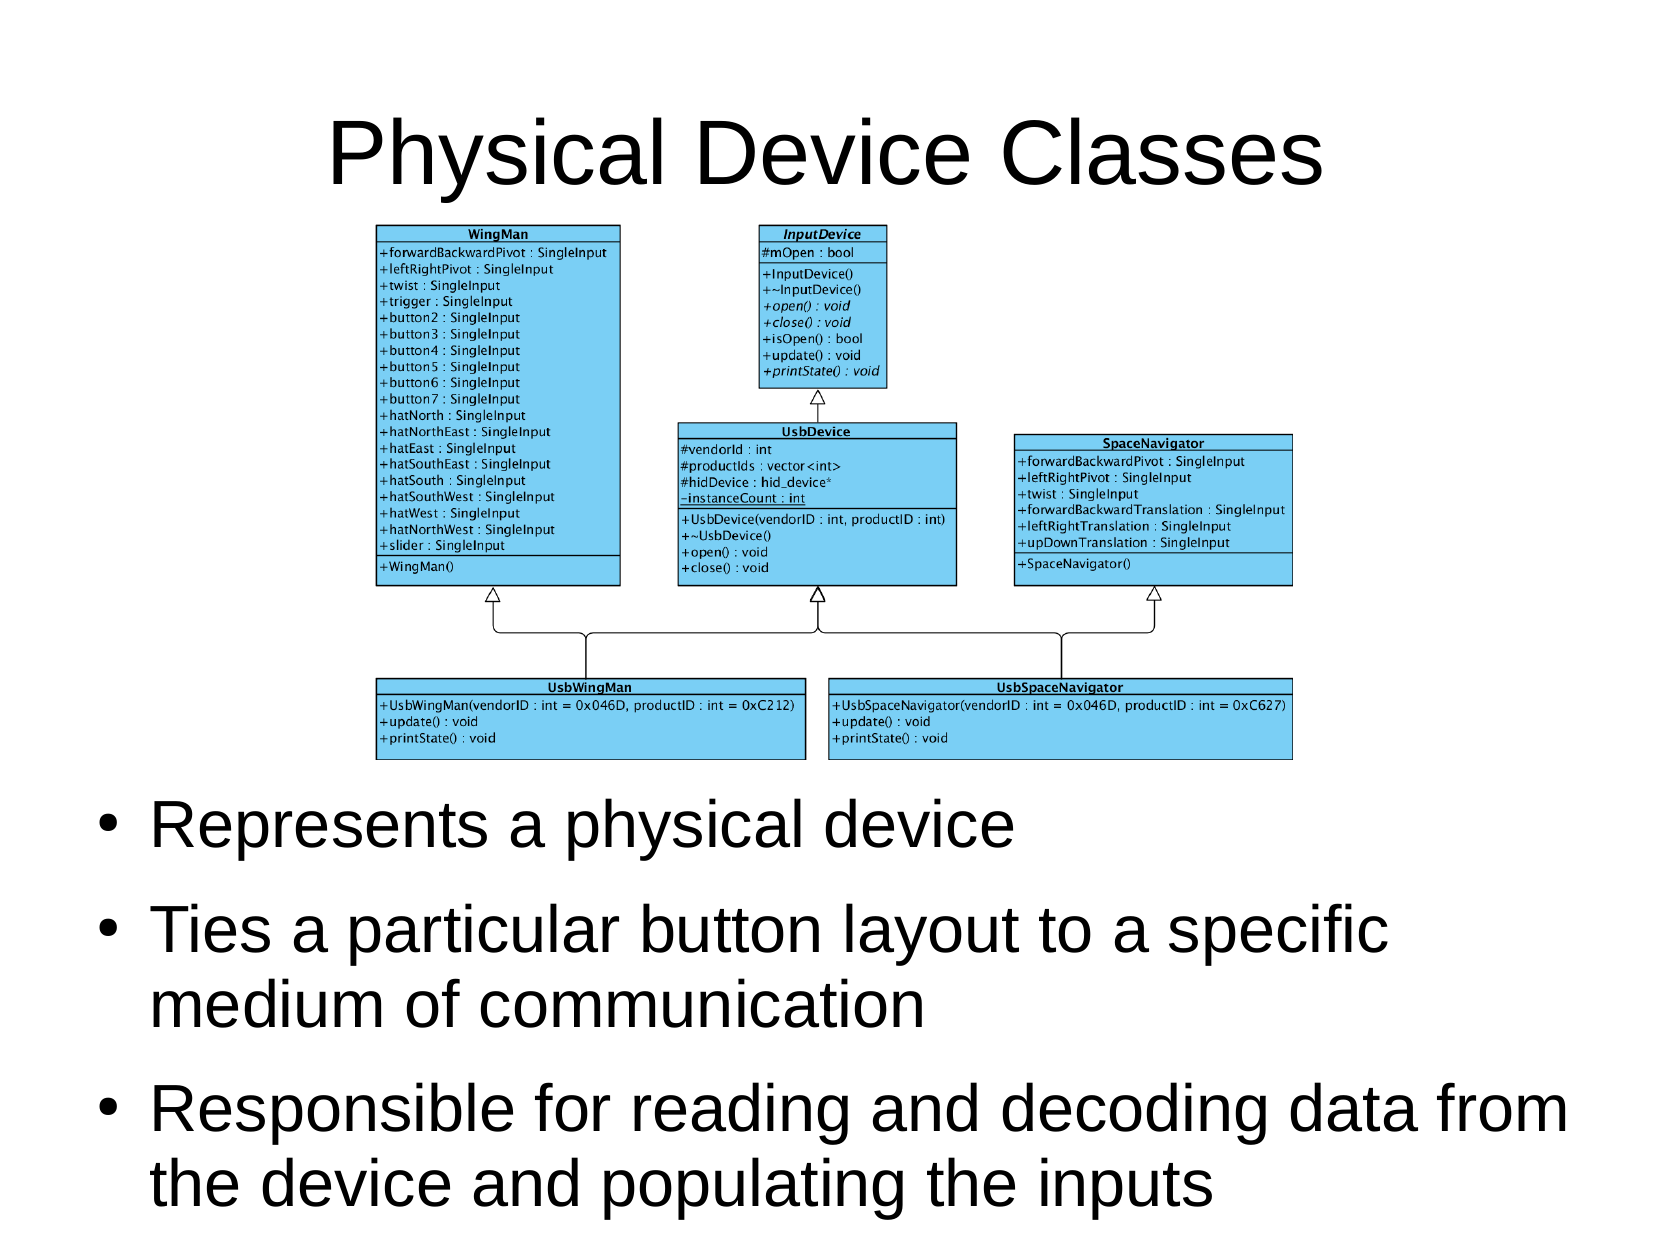

# Physical Device Classes
Represents a physical device
Ties a particular button layout to a specific medium of communication
Responsible for reading and decoding data from the device and populating the inputs